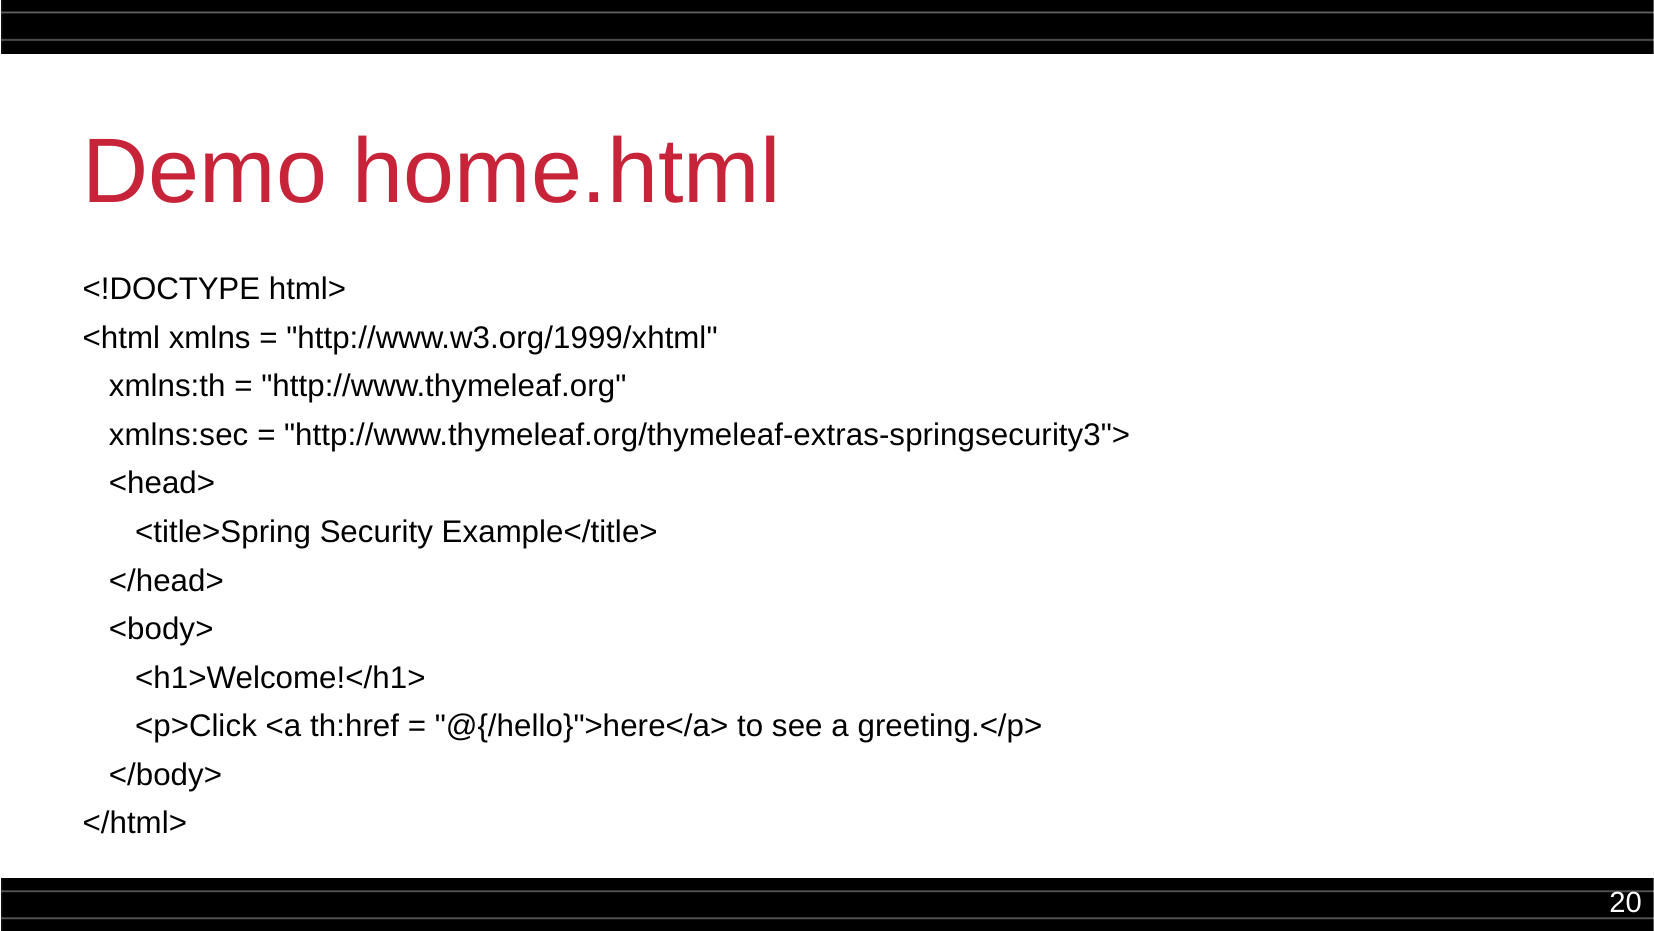

# Demo home.html
<!DOCTYPE html>
<html xmlns = "http://www.w3.org/1999/xhtml"
 xmlns:th = "http://www.thymeleaf.org"
 xmlns:sec = "http://www.thymeleaf.org/thymeleaf-extras-springsecurity3">
 <head>
 <title>Spring Security Example</title>
 </head>
 <body>
 <h1>Welcome!</h1>
 <p>Click <a th:href = "@{/hello}">here</a> to see a greeting.</p>
 </body>
</html>